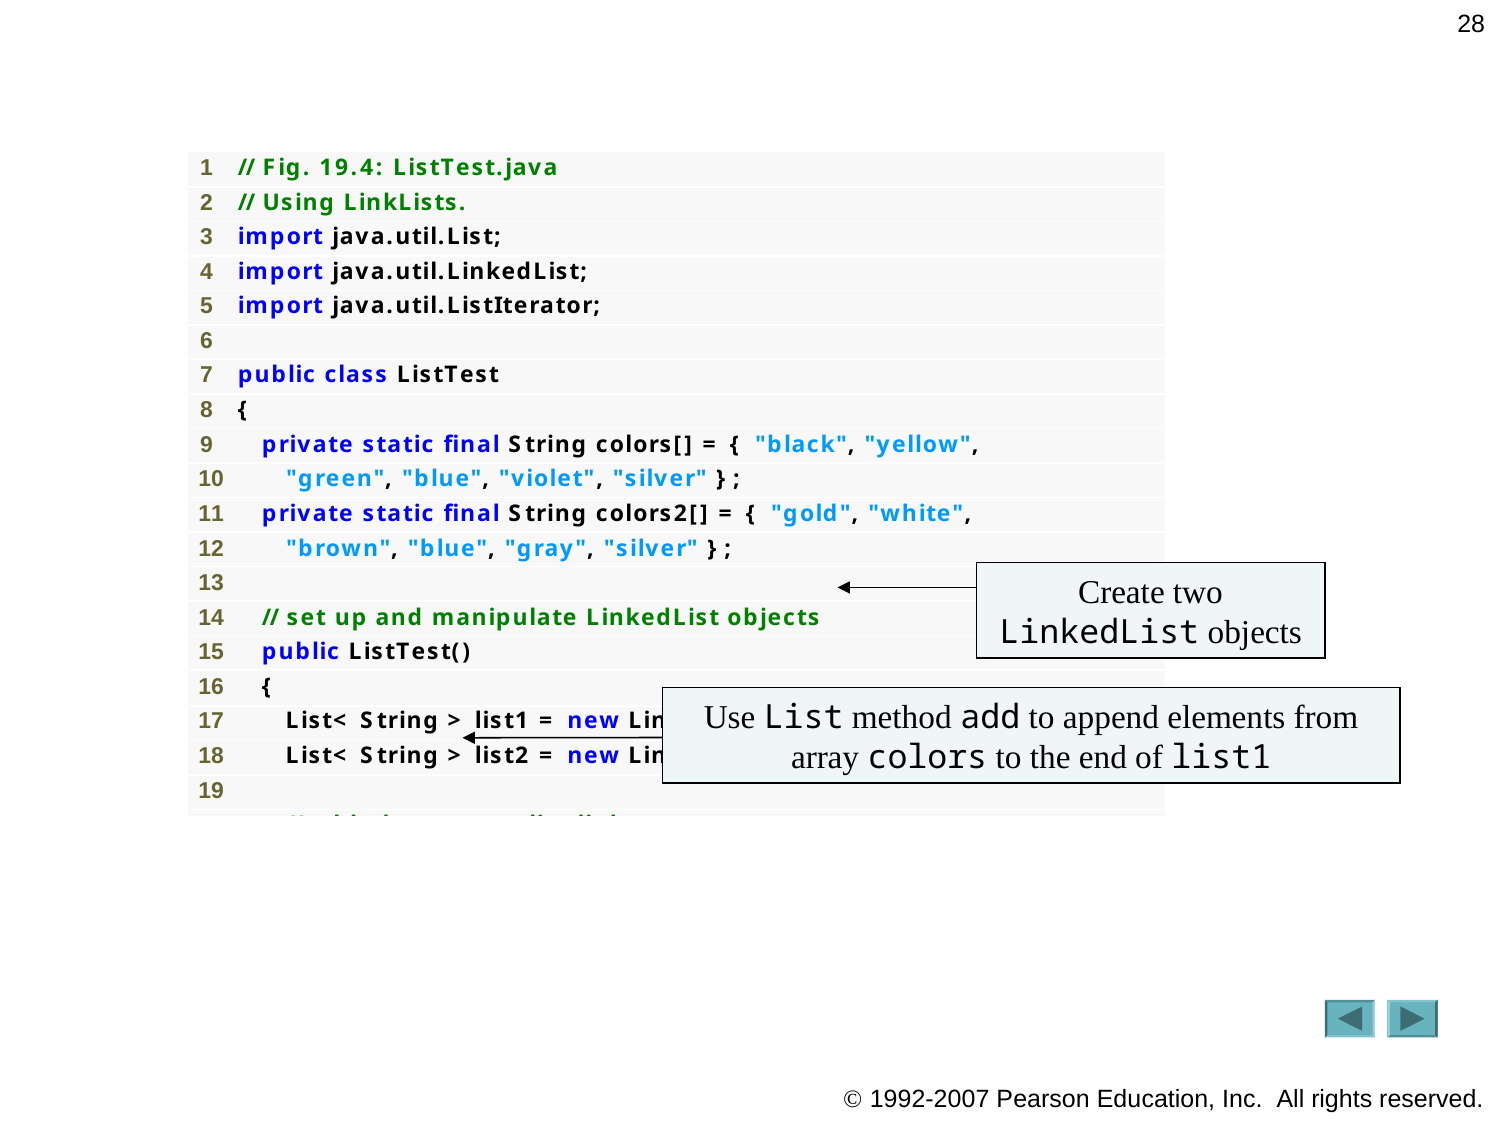

#
Create two LinkedList objects
Use List method add to append elements from array colors to the end of list1